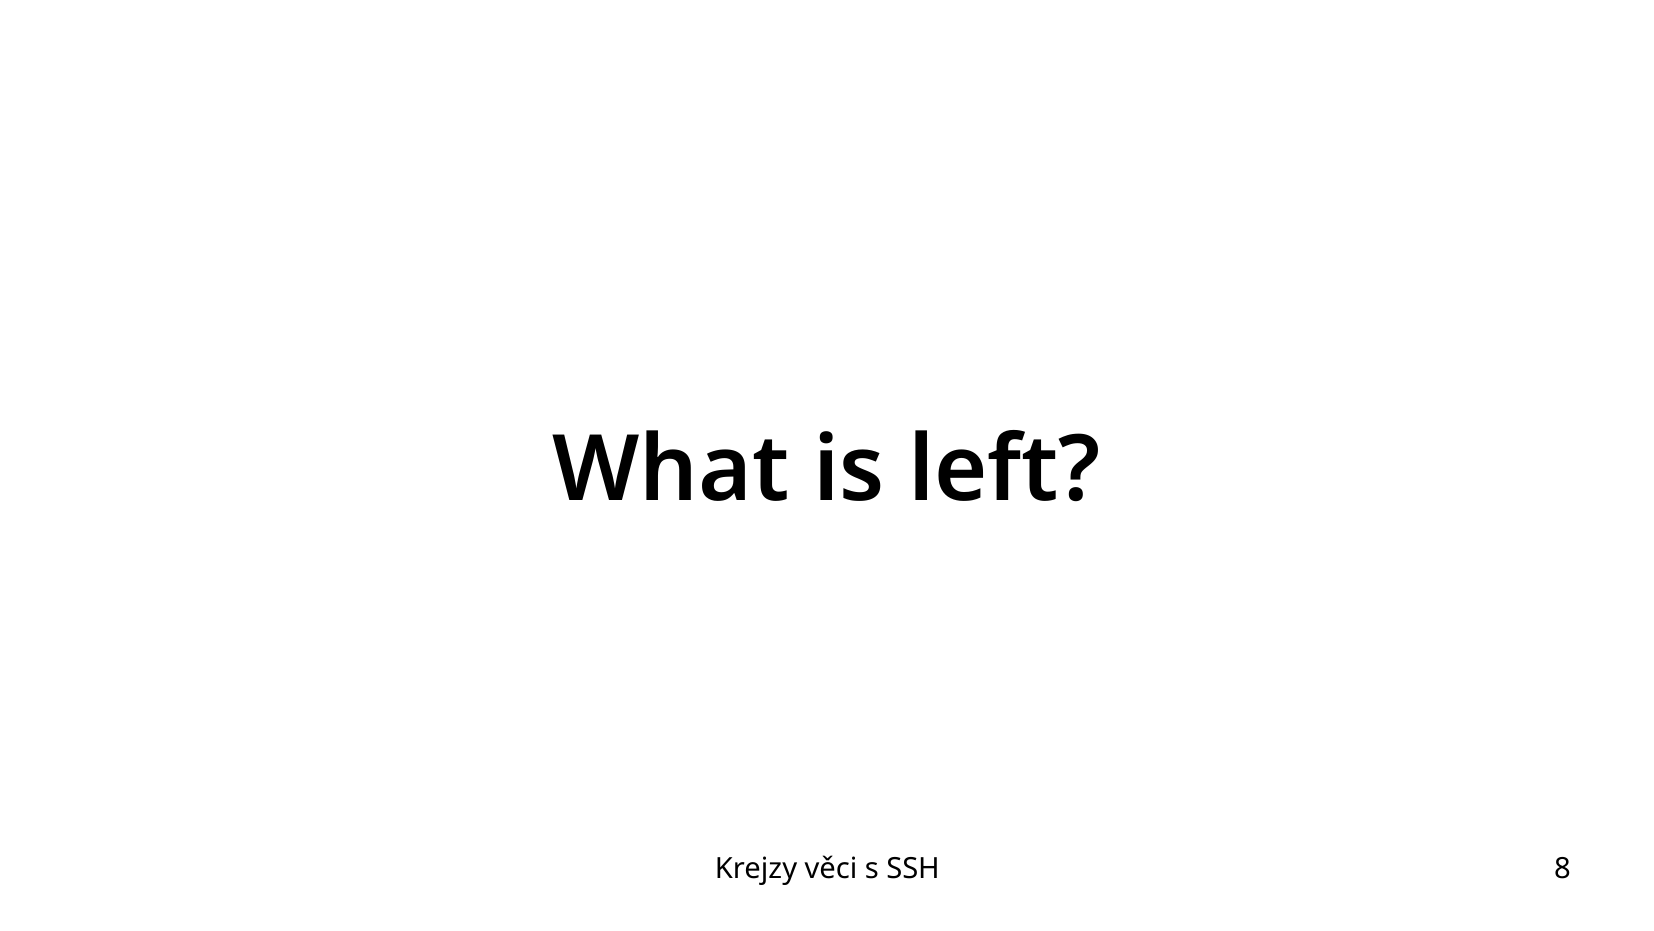

# What is left?
Krejzy věci s SSH
8